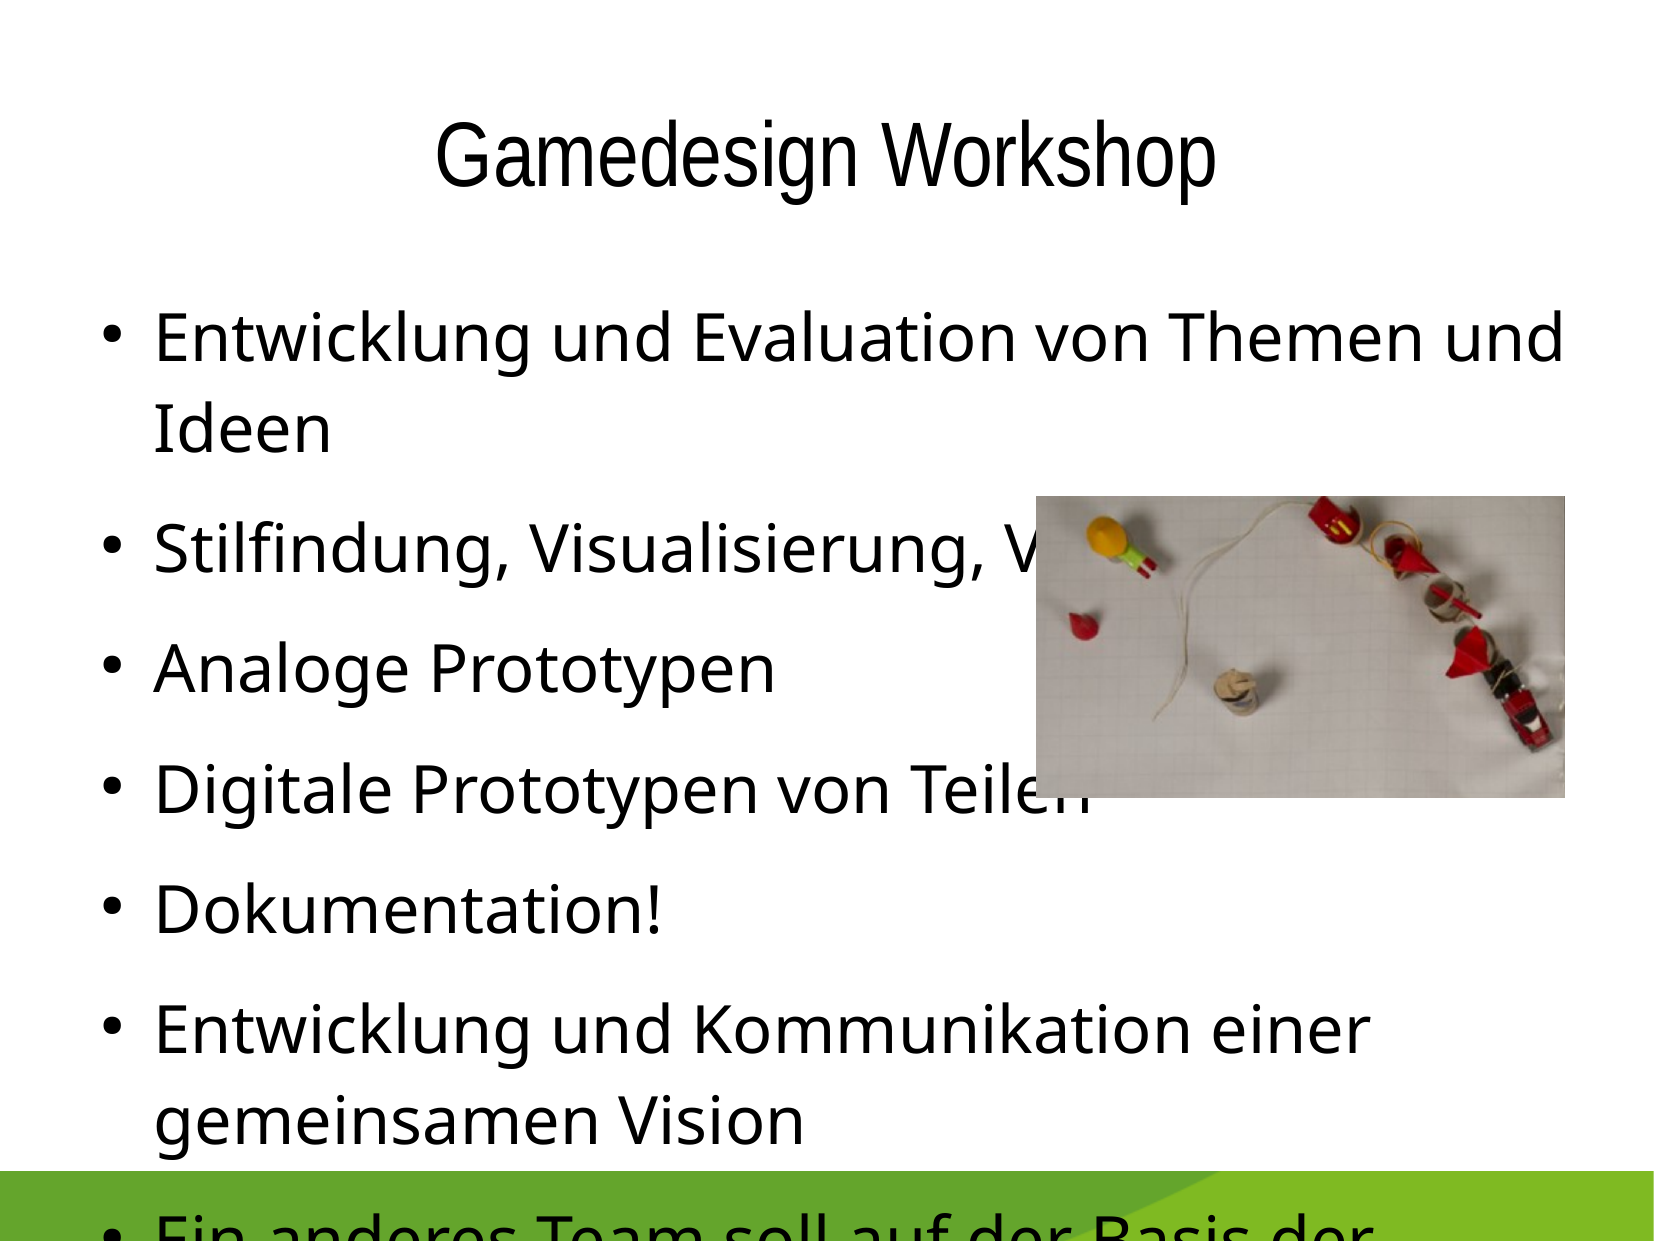

# Gamedesign Workshop
Entwicklung und Evaluation von Themen und Ideen
Stilfindung, Visualisierung, Vertonung
Analoge Prototypen
Digitale Prototypen von Teilen
Dokumentation!
Entwicklung und Kommunikation einer gemeinsamen Vision
Ein anderes Team soll auf der Basis der Vorarbeit und Dokumentation das Spiel produzieren können.